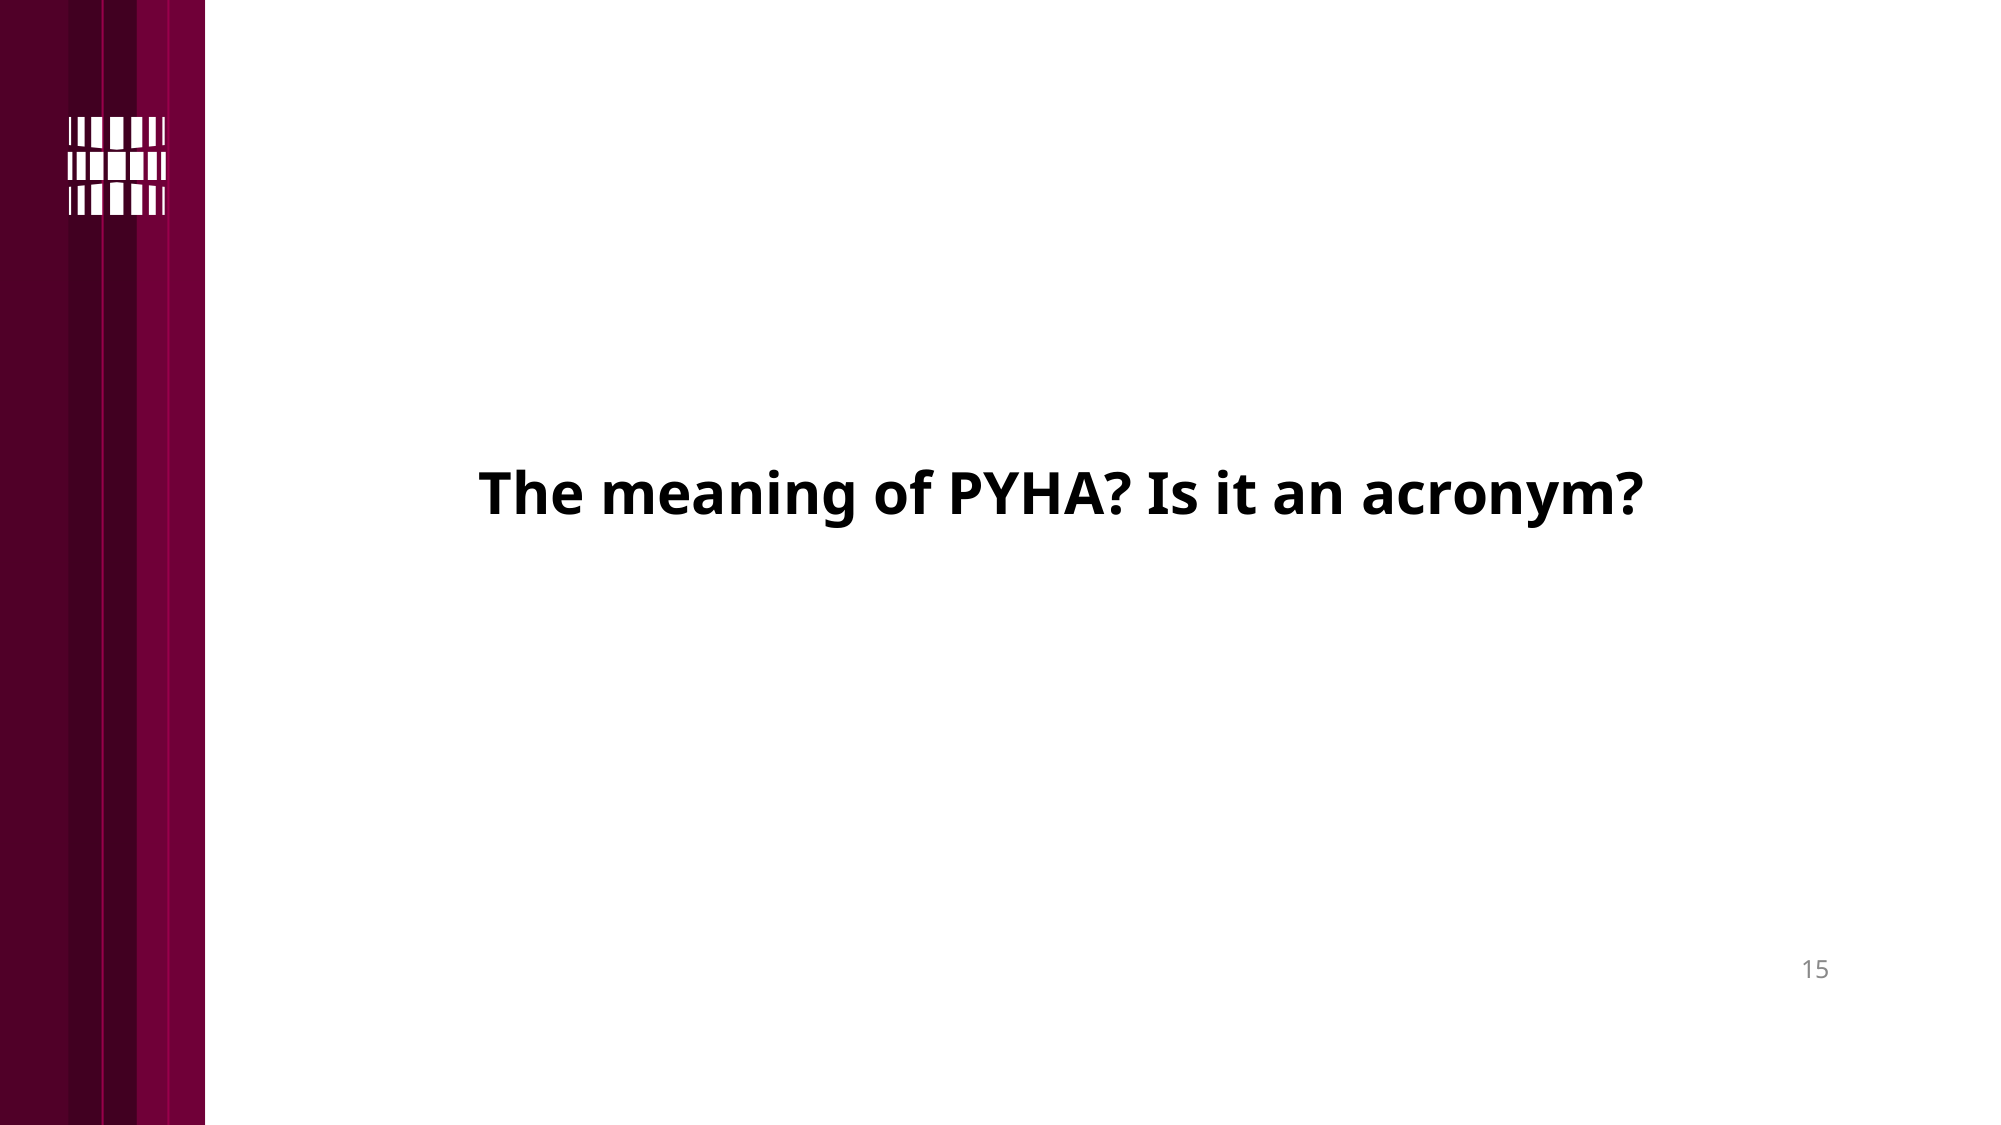

# The meaning of PYHA? Is it an acronym?